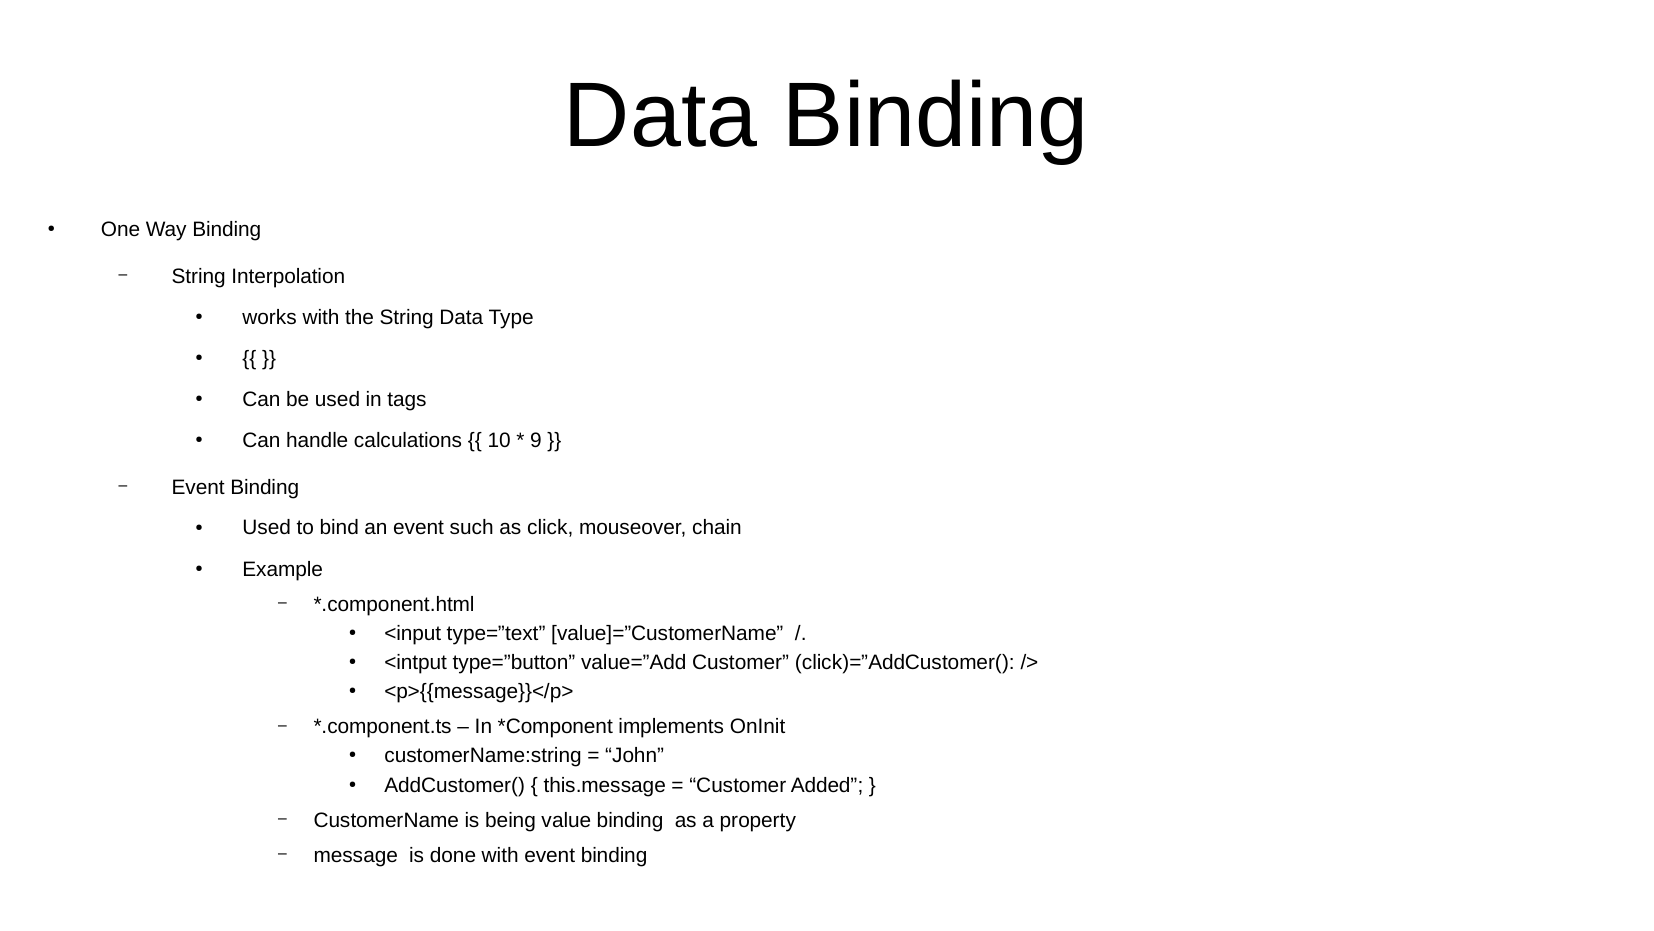

# Data Binding
One Way Binding
String Interpolation
works with the String Data Type
{{ }}
Can be used in tags
Can handle calculations {{ 10 * 9 }}
Event Binding
Used to bind an event such as click, mouseover, chain
Example
*.component.html
<input type=”text” [value]=”CustomerName” /.
<intput type=”button” value=”Add Customer” (click)=”AddCustomer(): />
<p>{{message}}</p>
*.component.ts – In *Component implements OnInit
customerName:string = “John”
AddCustomer() { this.message = “Customer Added”; }
CustomerName is being value binding as a property
message is done with event binding